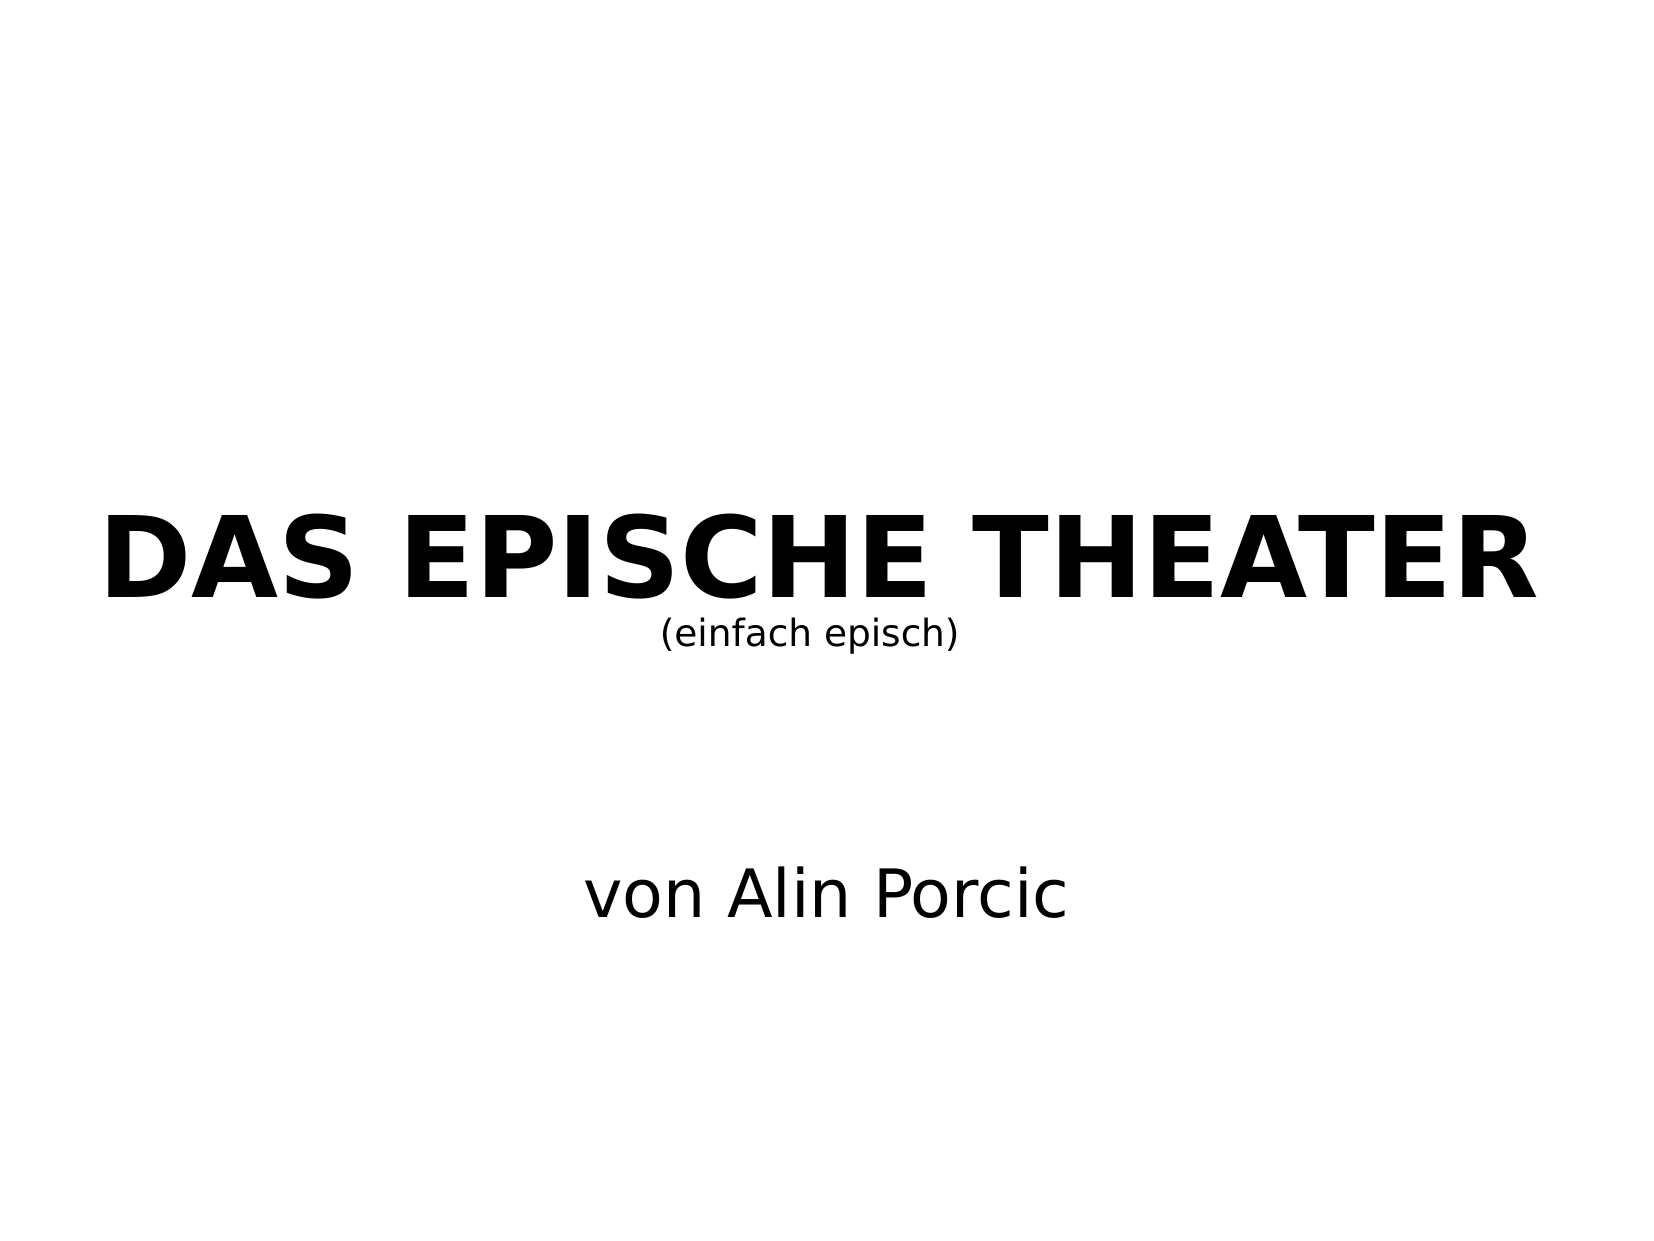

# DAS EPISCHE THEATER
(einfach episch)
von Alin Porcic